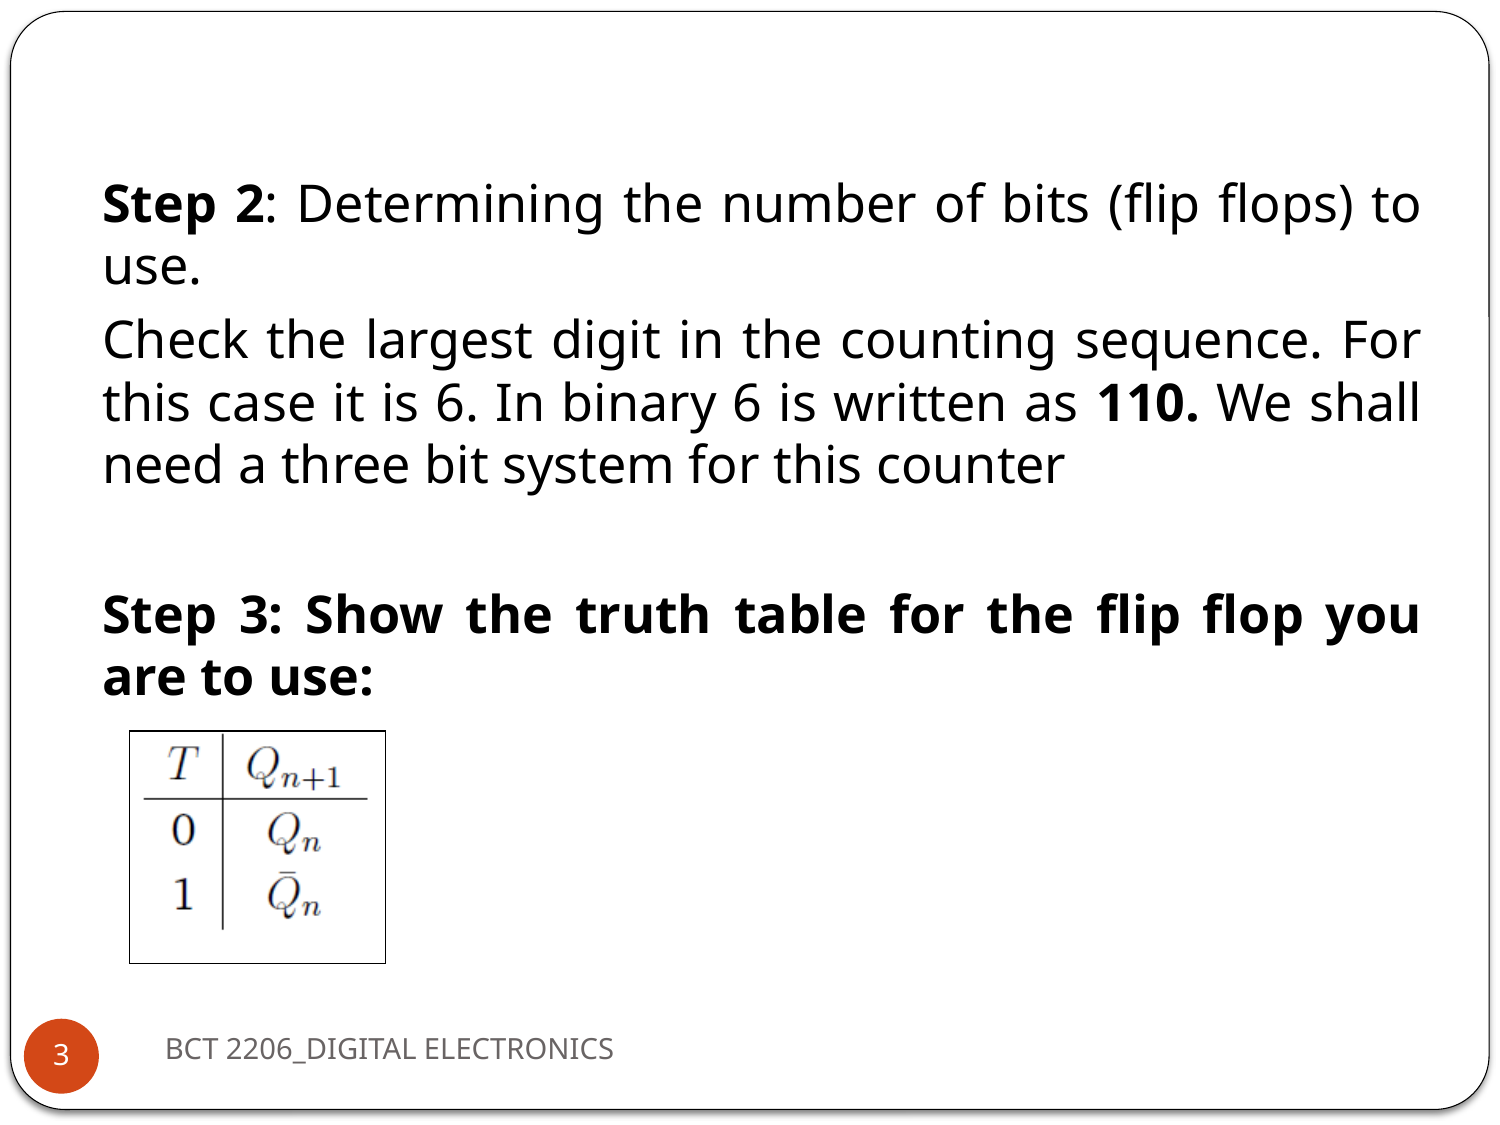

# Step 2: Determining the number of bits (flip flops) to use.
Check the largest digit in the counting sequence. For this case it is 6. In binary 6 is written as 110. We shall need a three bit system for this counter
Step 3: Show the truth table for the flip flop you are to use:
BCT 2206_DIGITAL ELECTRONICS